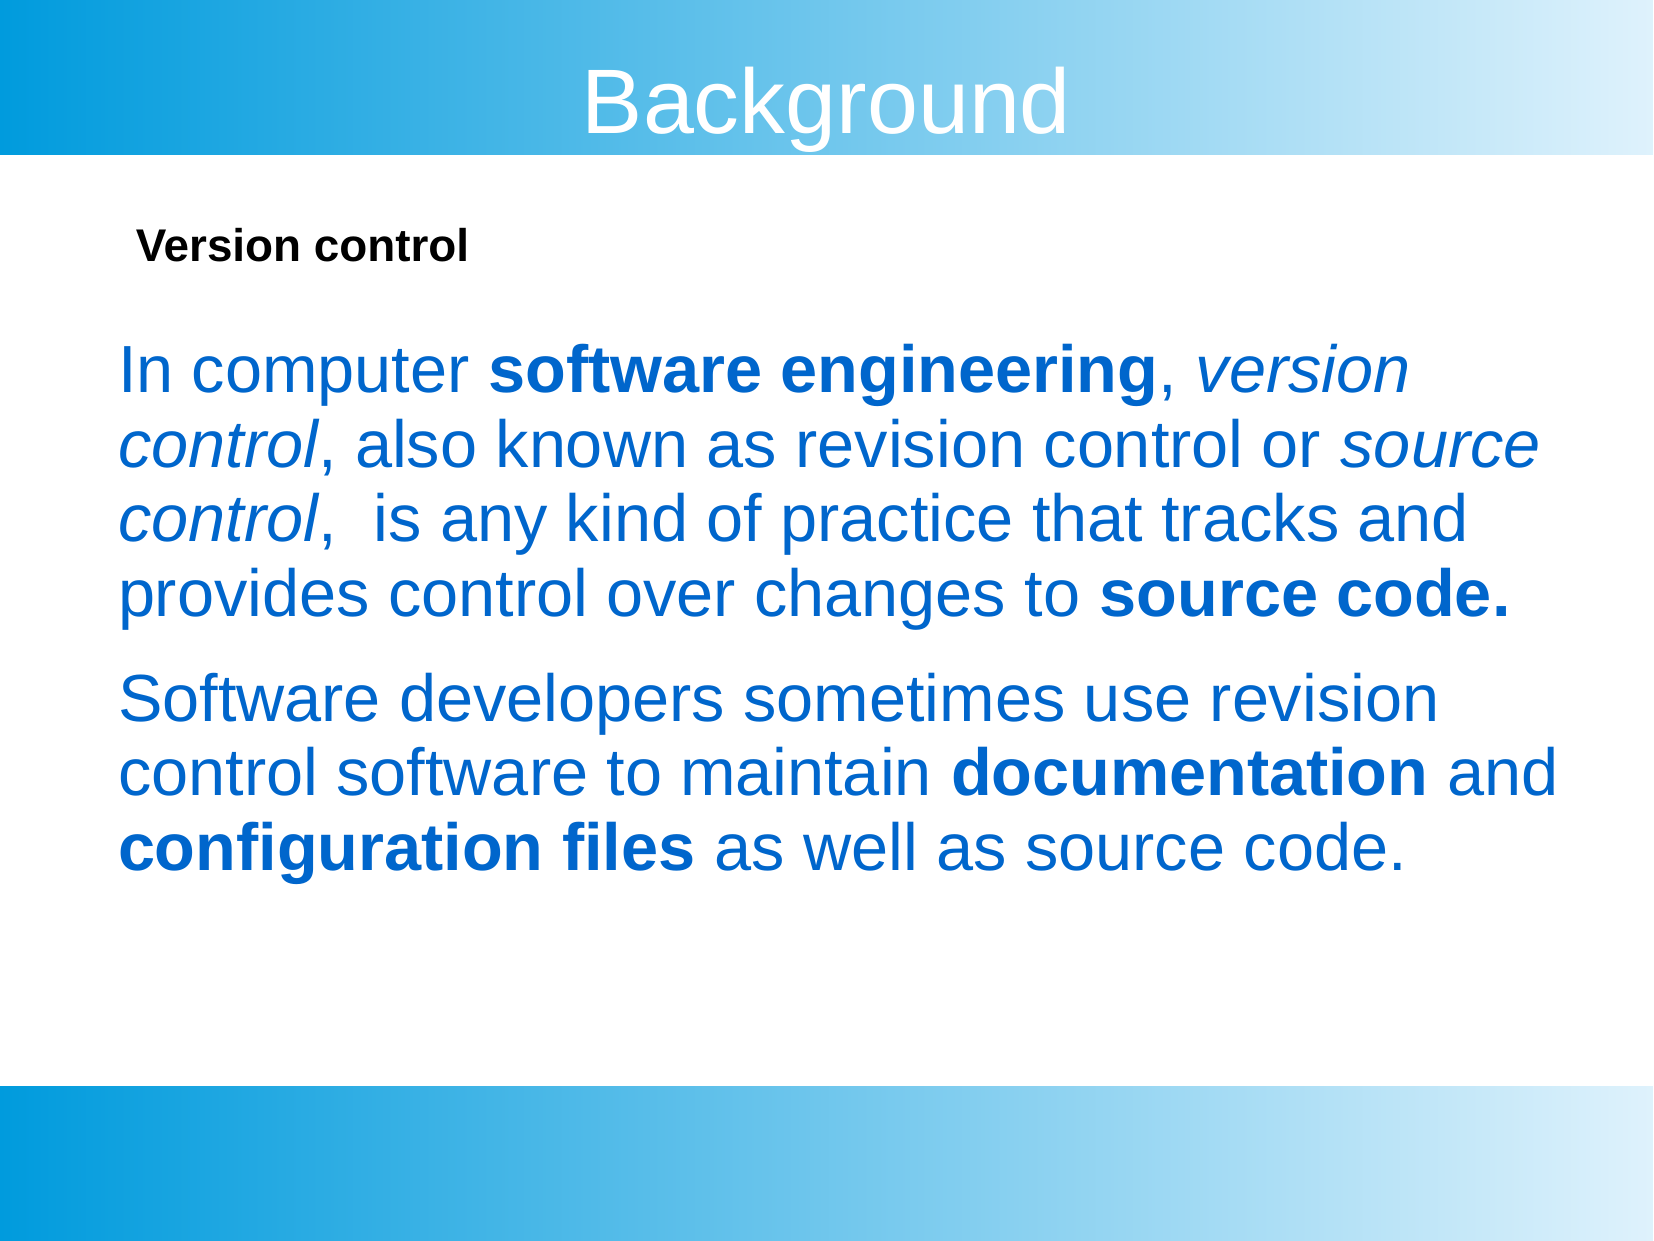

# Background
Version control
In computer software engineering, version control, also known as revision control or source control, is any kind of practice that tracks and provides control over changes to source code.
Software developers sometimes use revision control software to maintain documentation and configuration files as well as source code.